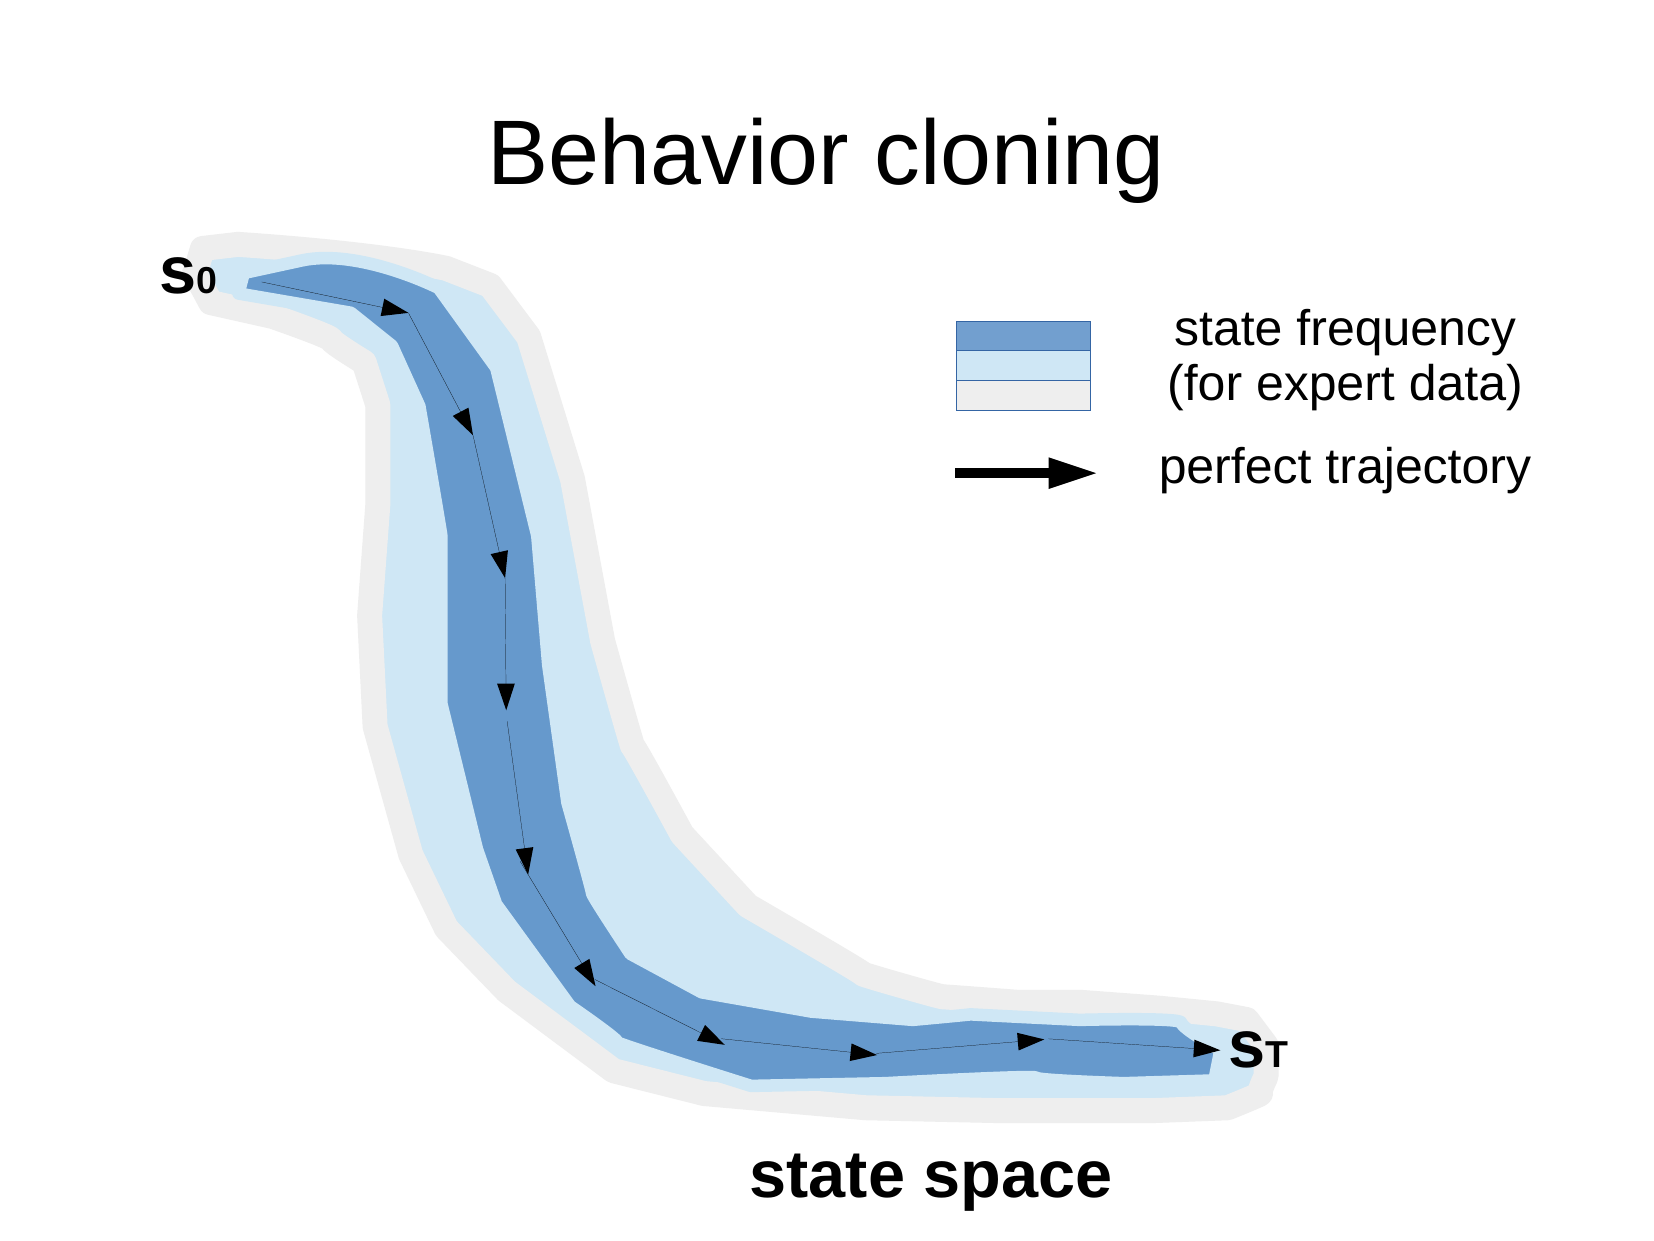

# Behavior cloning
s0
state frequency
(for expert data)
perfect trajectory
sT
state space